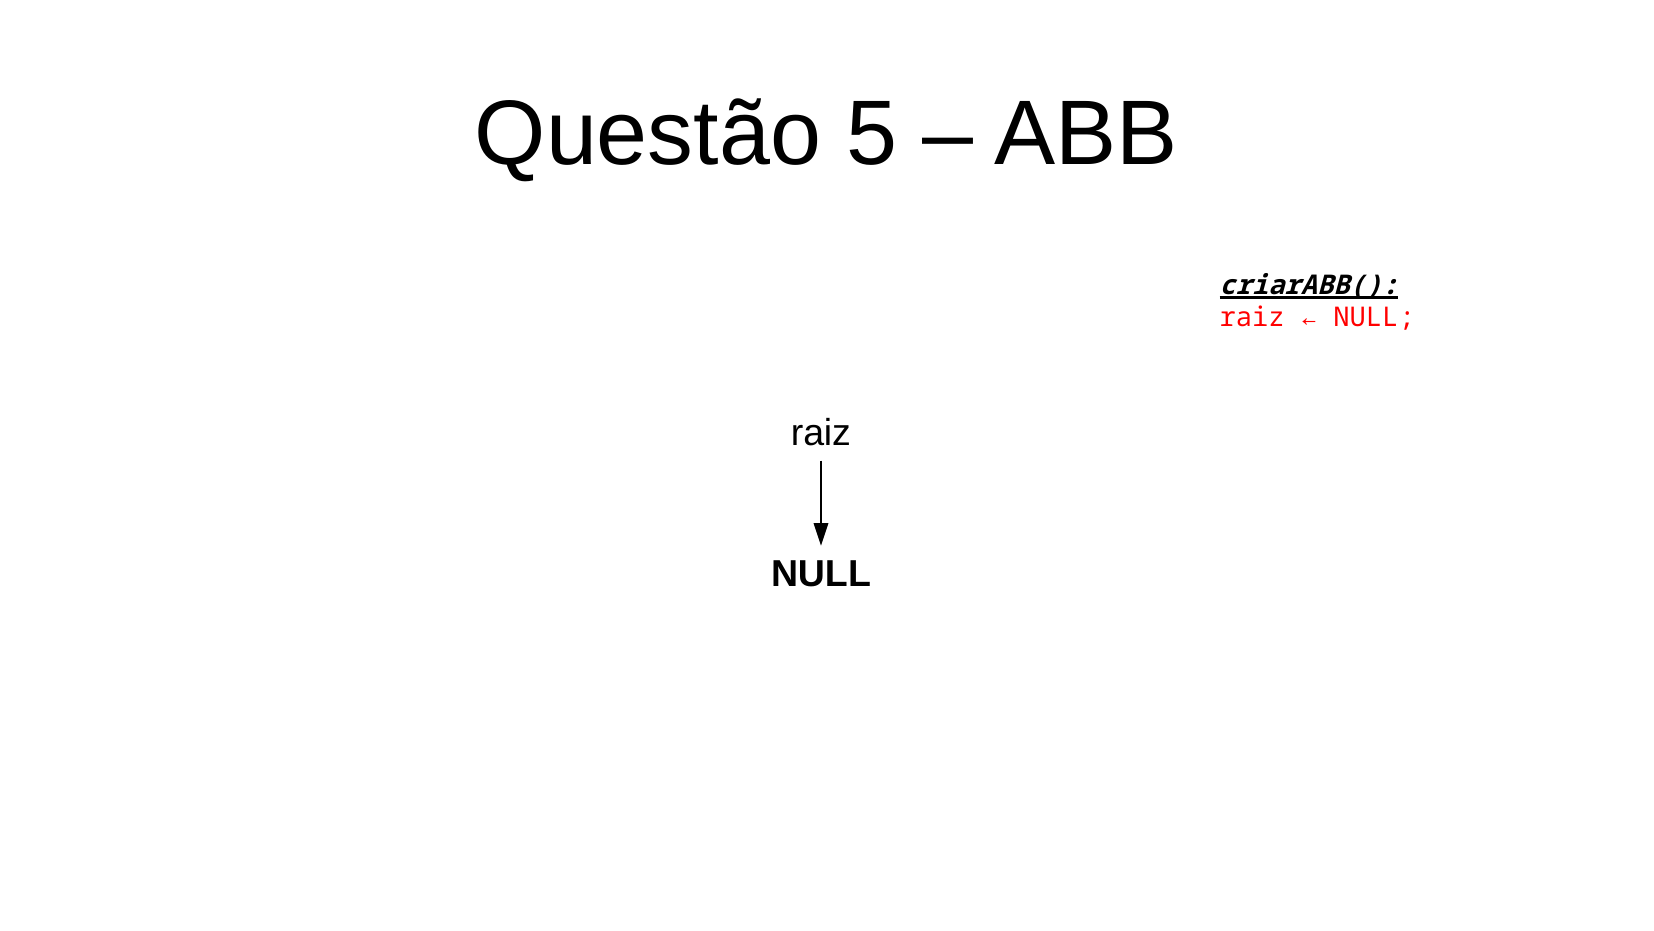

# Questão 5 – ABB
criarABB():
raiz ← NULL;
raiz
NULL